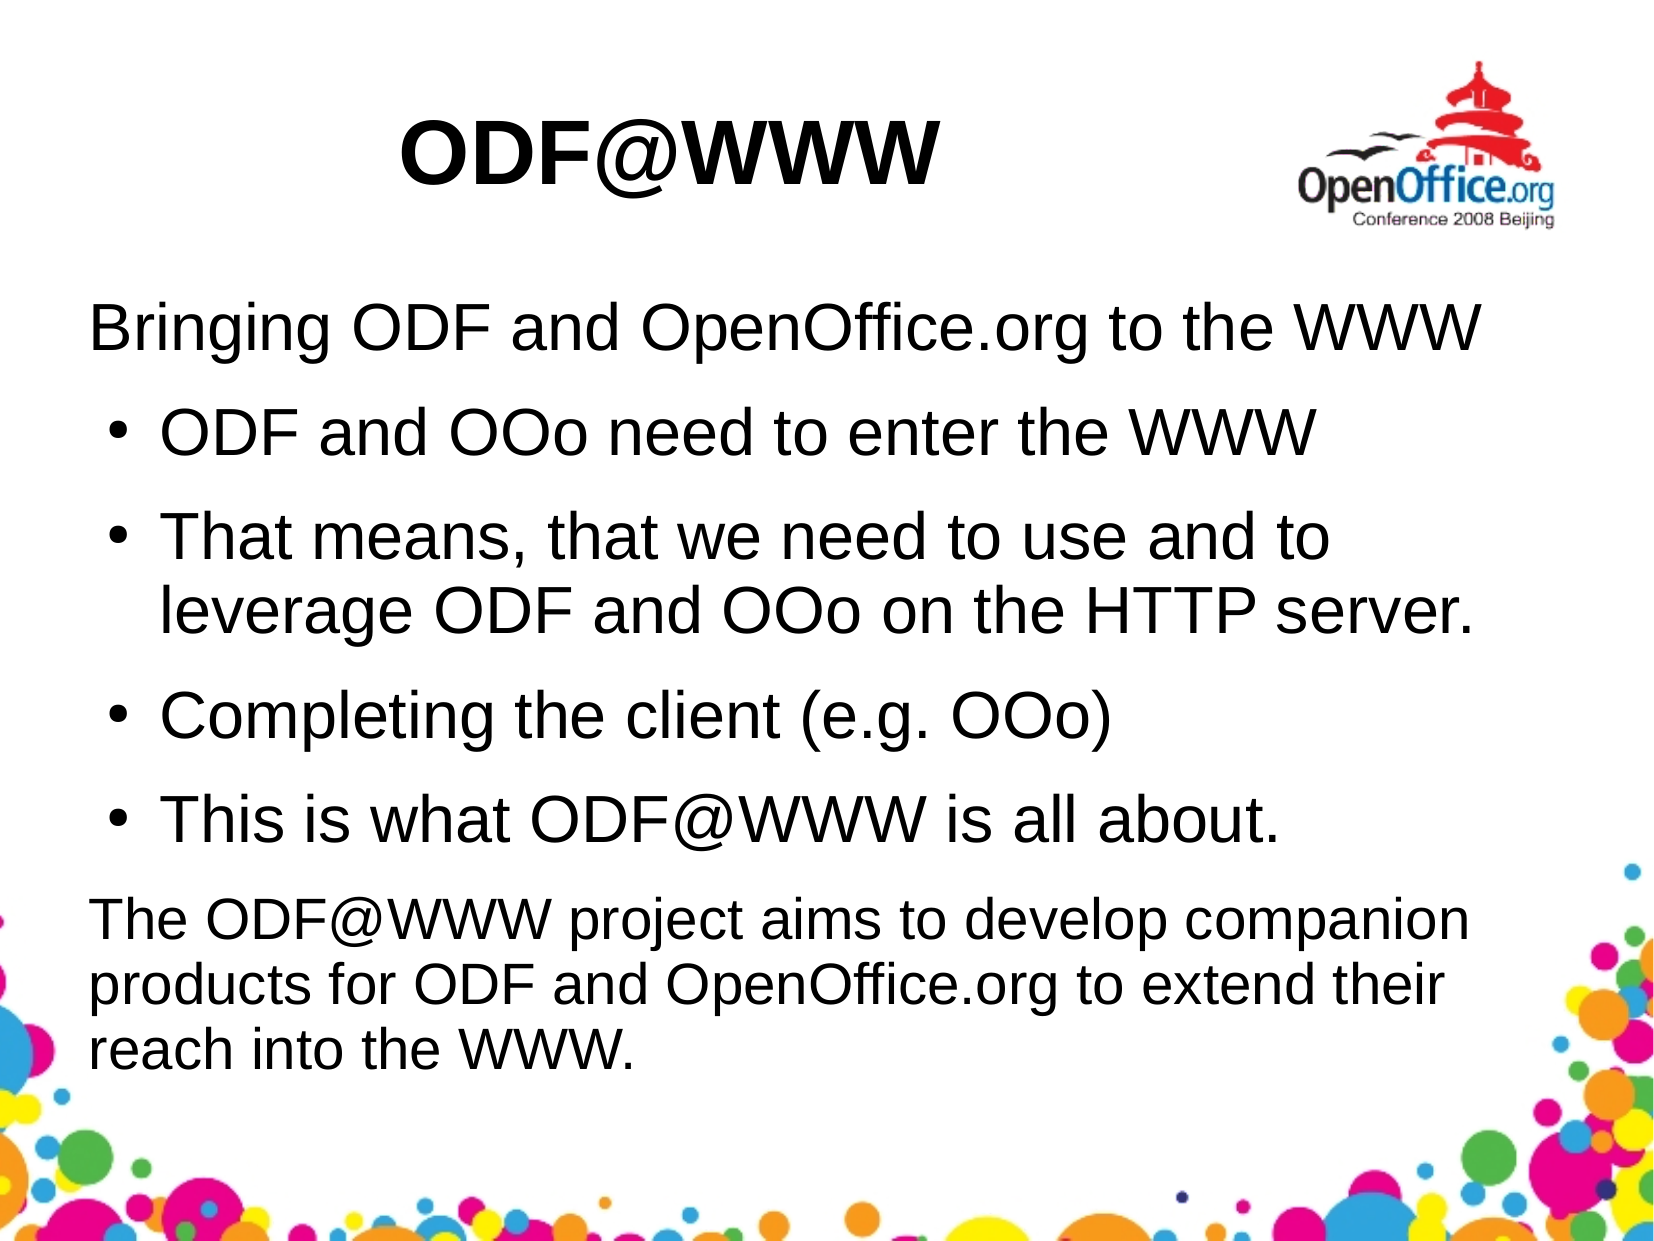

# ODF@WWW
Bringing ODF and OpenOffice.org to the WWW
ODF and OOo need to enter the WWW
That means, that we need to use and to leverage ODF and OOo on the HTTP server.
Completing the client (e.g. OOo)
This is what ODF@WWW is all about.
The ODF@WWW project aims to develop companion products for ODF and OpenOffice.org to extend their reach into the WWW.